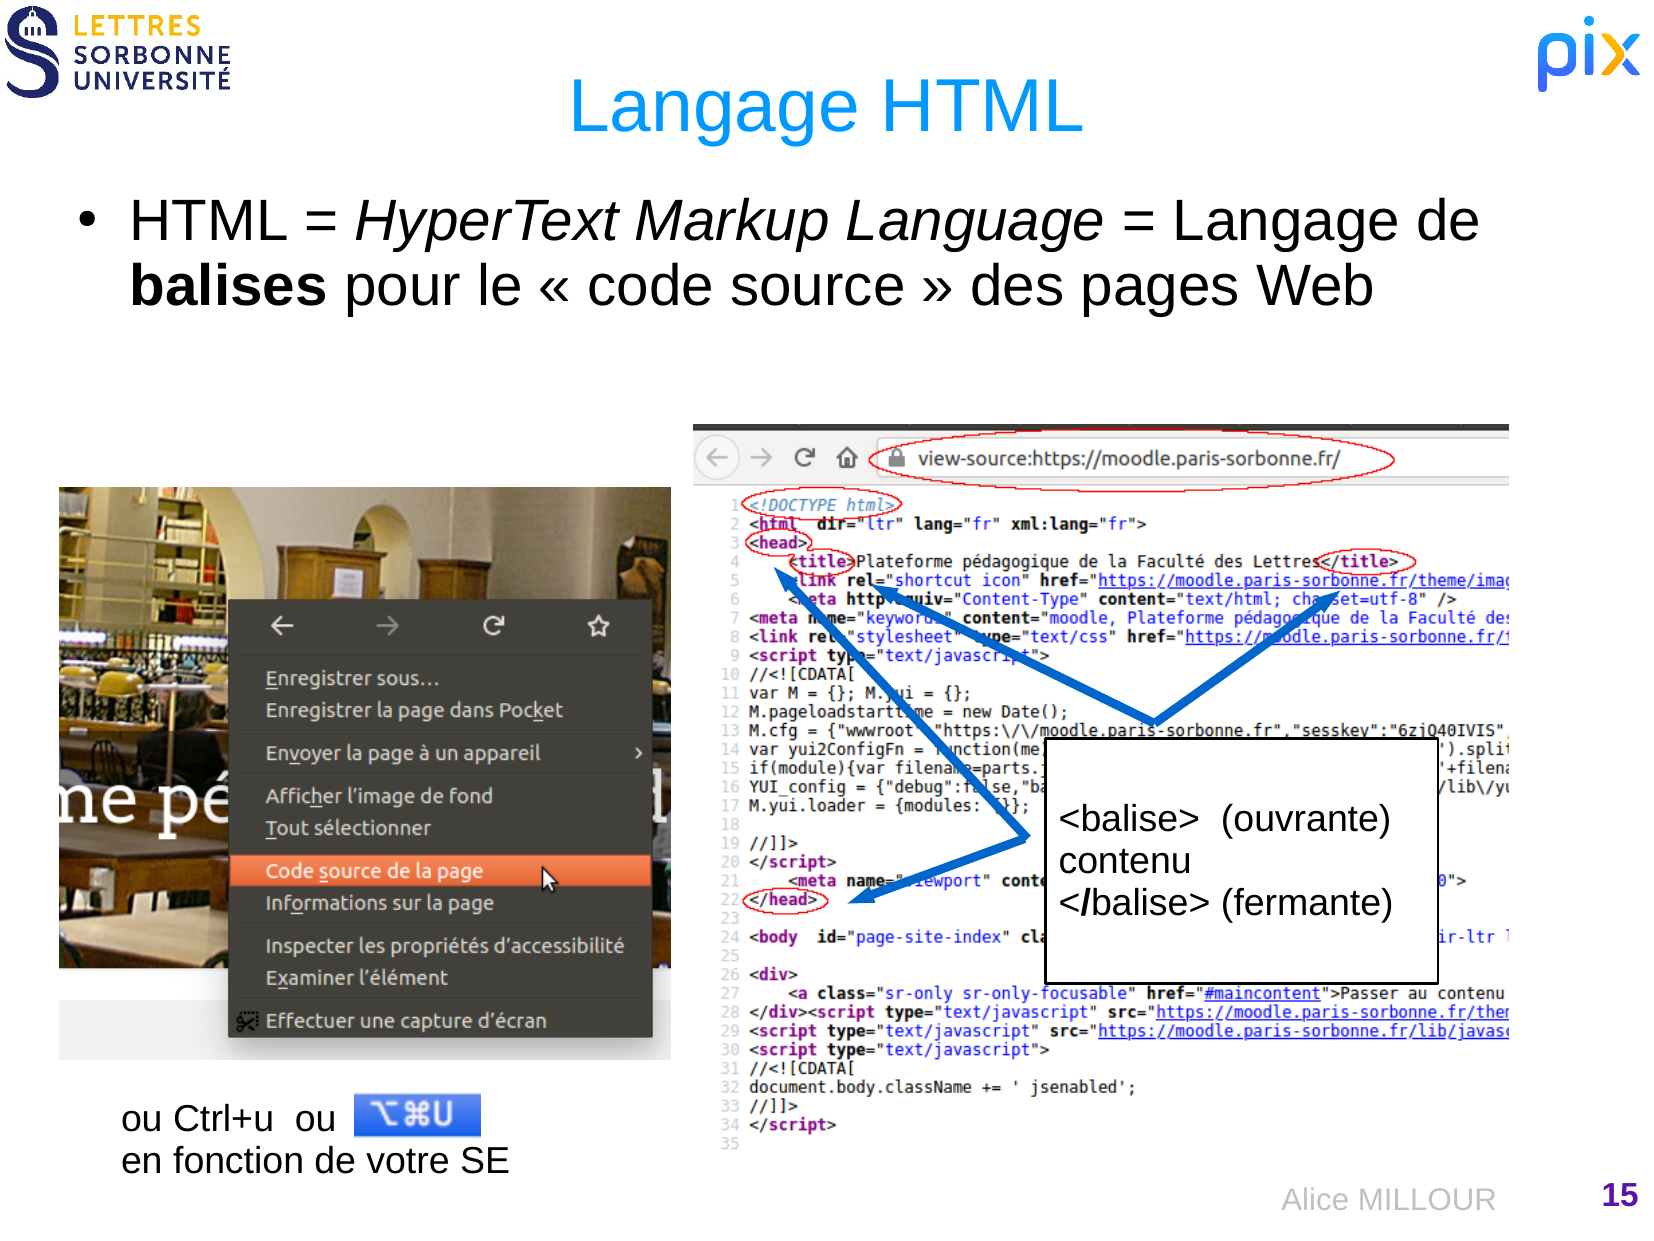

# Langage HTML
HTML = HyperText Markup Language = Langage de balises pour le « code source » des pages Web
<balise> (ouvrante)
contenu
</balise> (fermante)
ou Ctrl+u ou
en fonction de votre SE